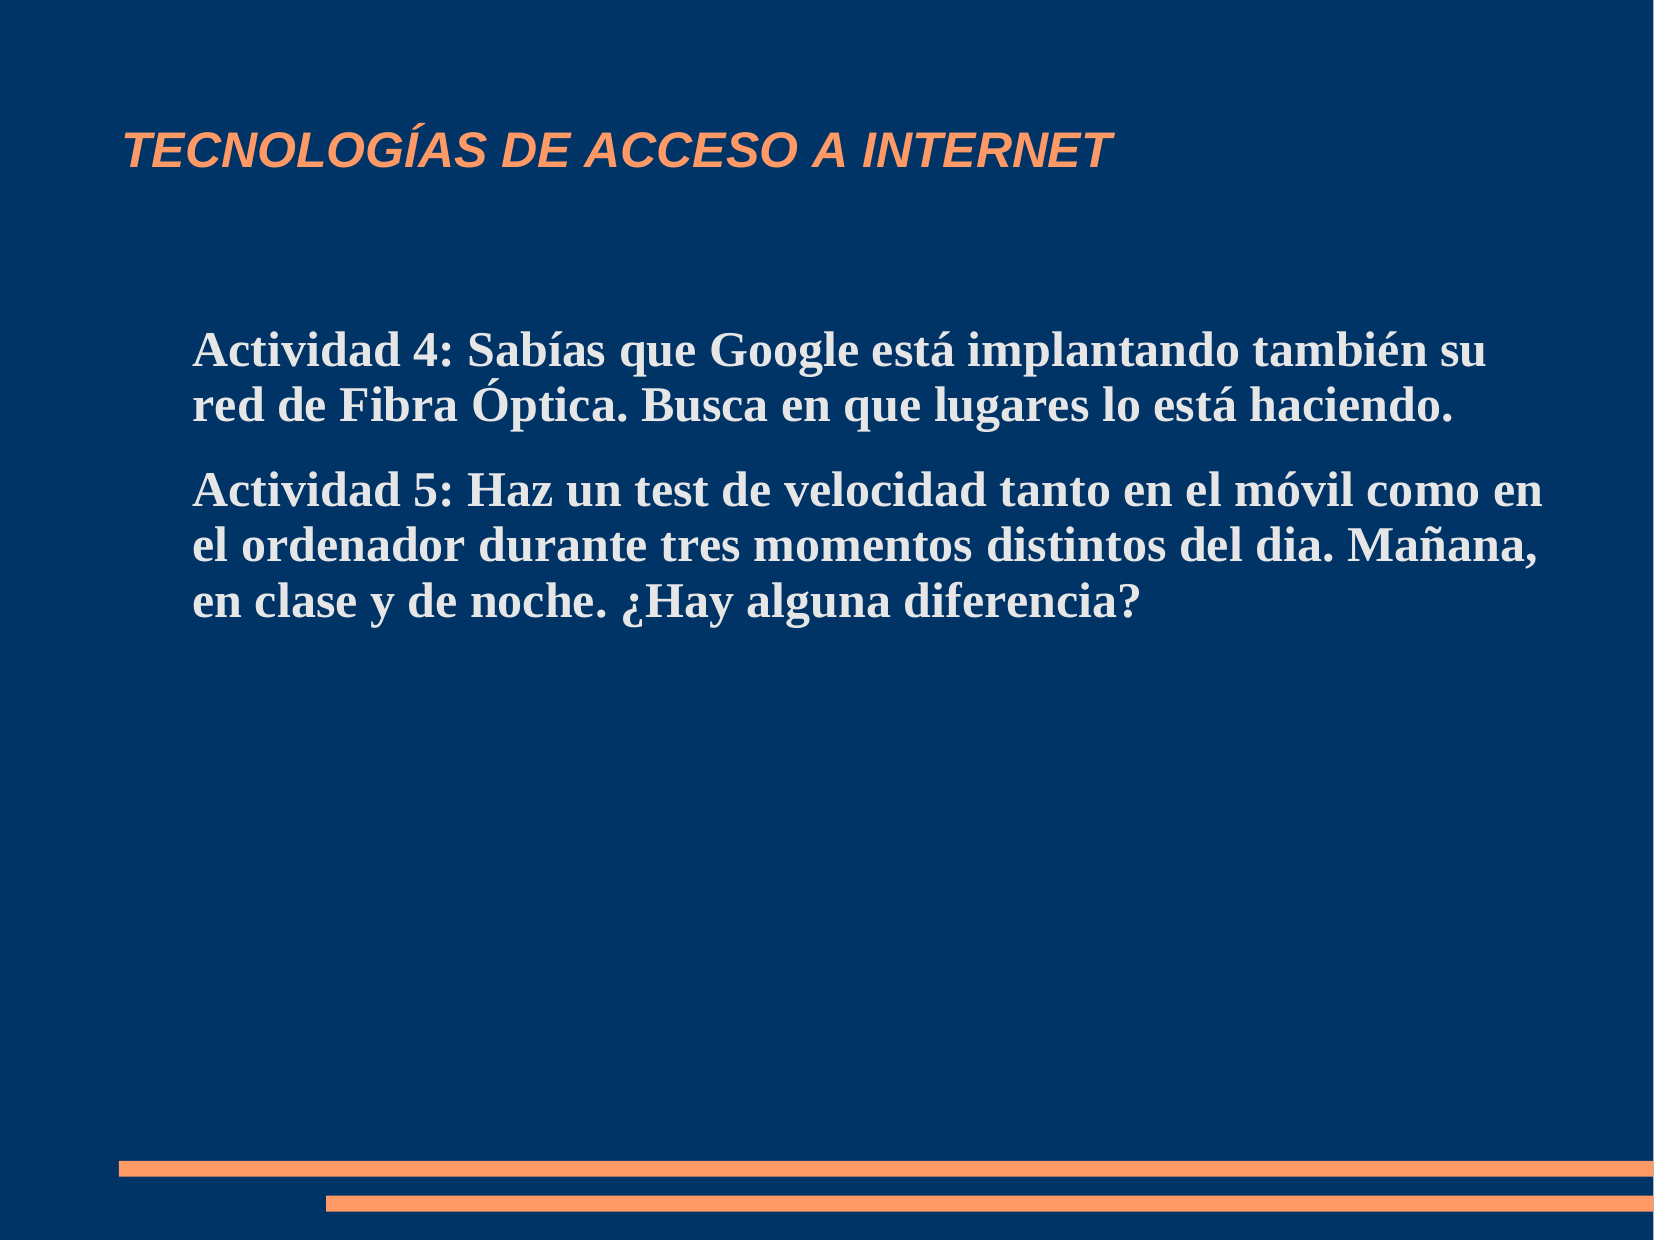

# TECNOLOGÍAS DE ACCESO A INTERNET
Actividad 4: Sabías que Google está implantando también su red de Fibra Óptica. Busca en que lugares lo está haciendo.
Actividad 5: Haz un test de velocidad tanto en el móvil como en el ordenador durante tres momentos distintos del dia. Mañana, en clase y de noche. ¿Hay alguna diferencia?